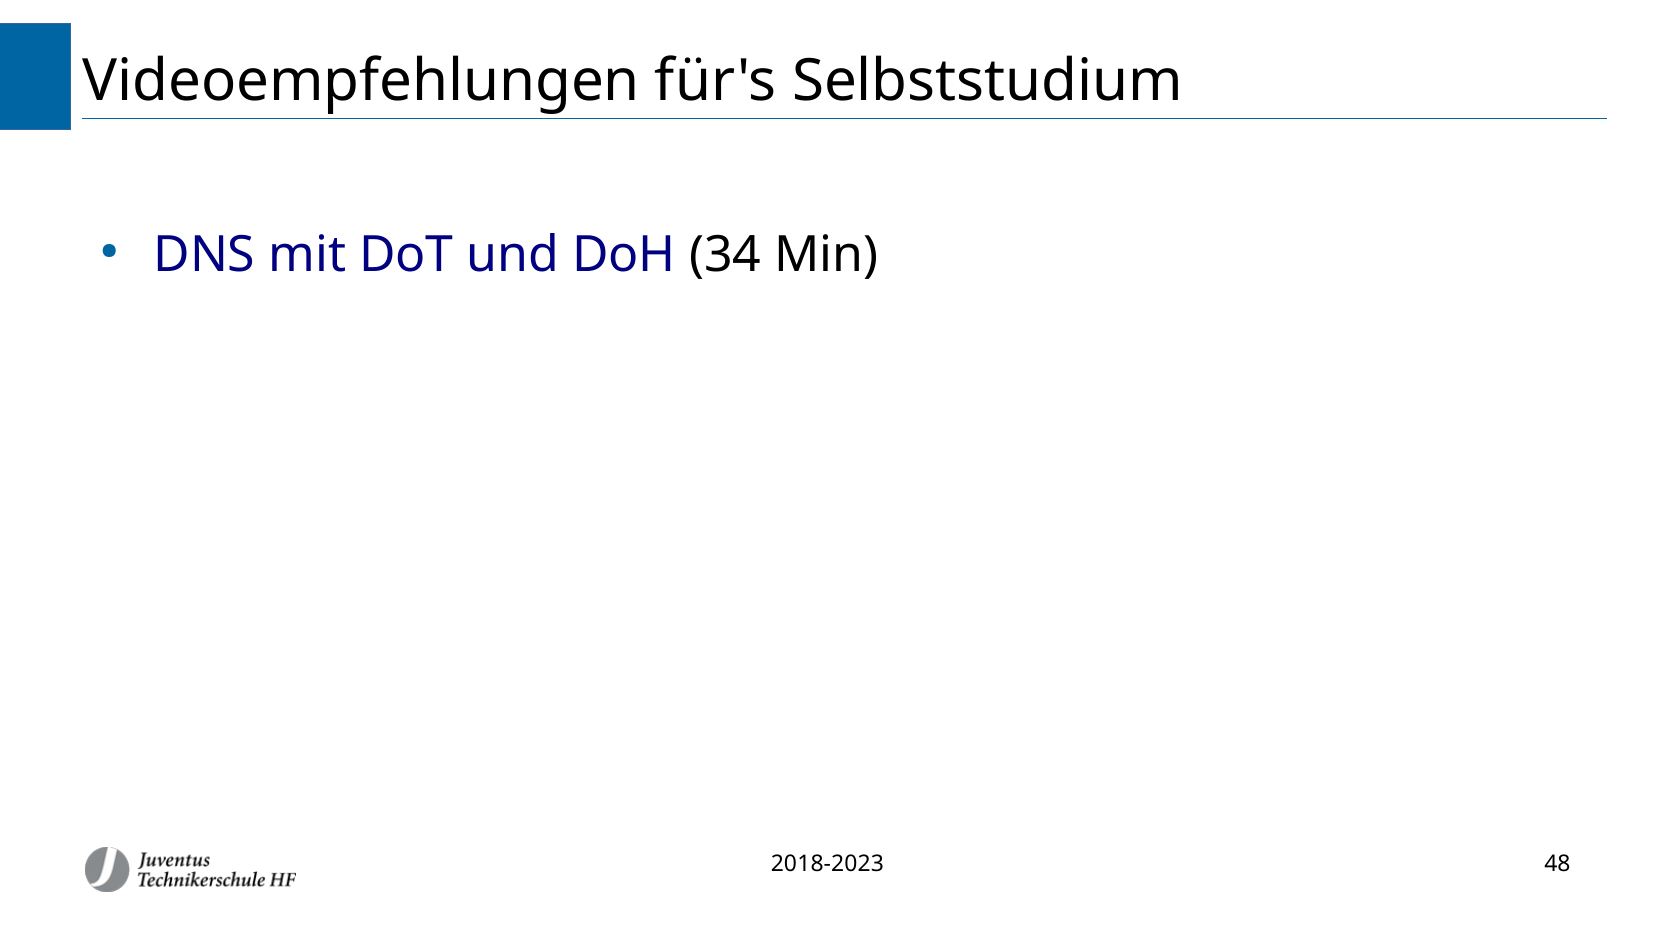

# Videoempfehlungen für's Selbststudium
DNS mit DoT und DoH (34 Min)
2018-2023
48